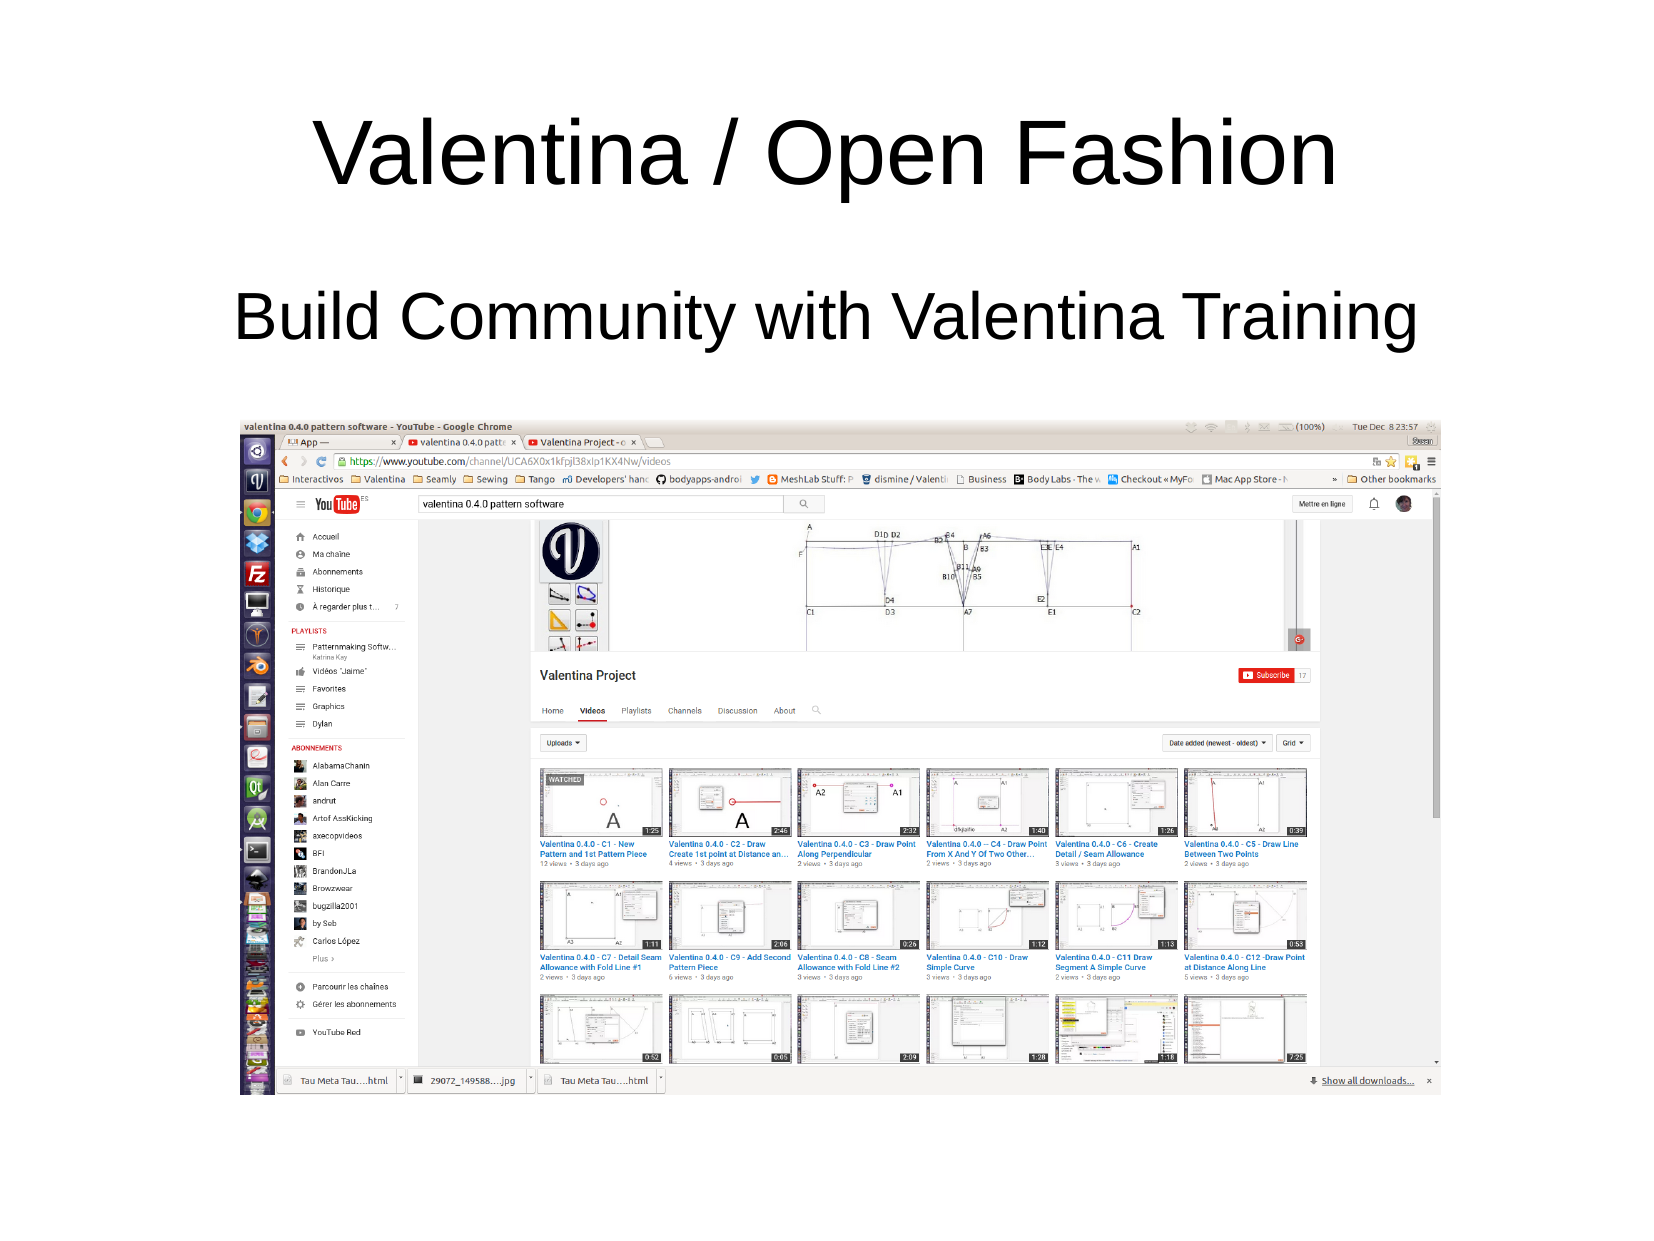

# Valentina / Open Fashion
Build Community with Valentina Training